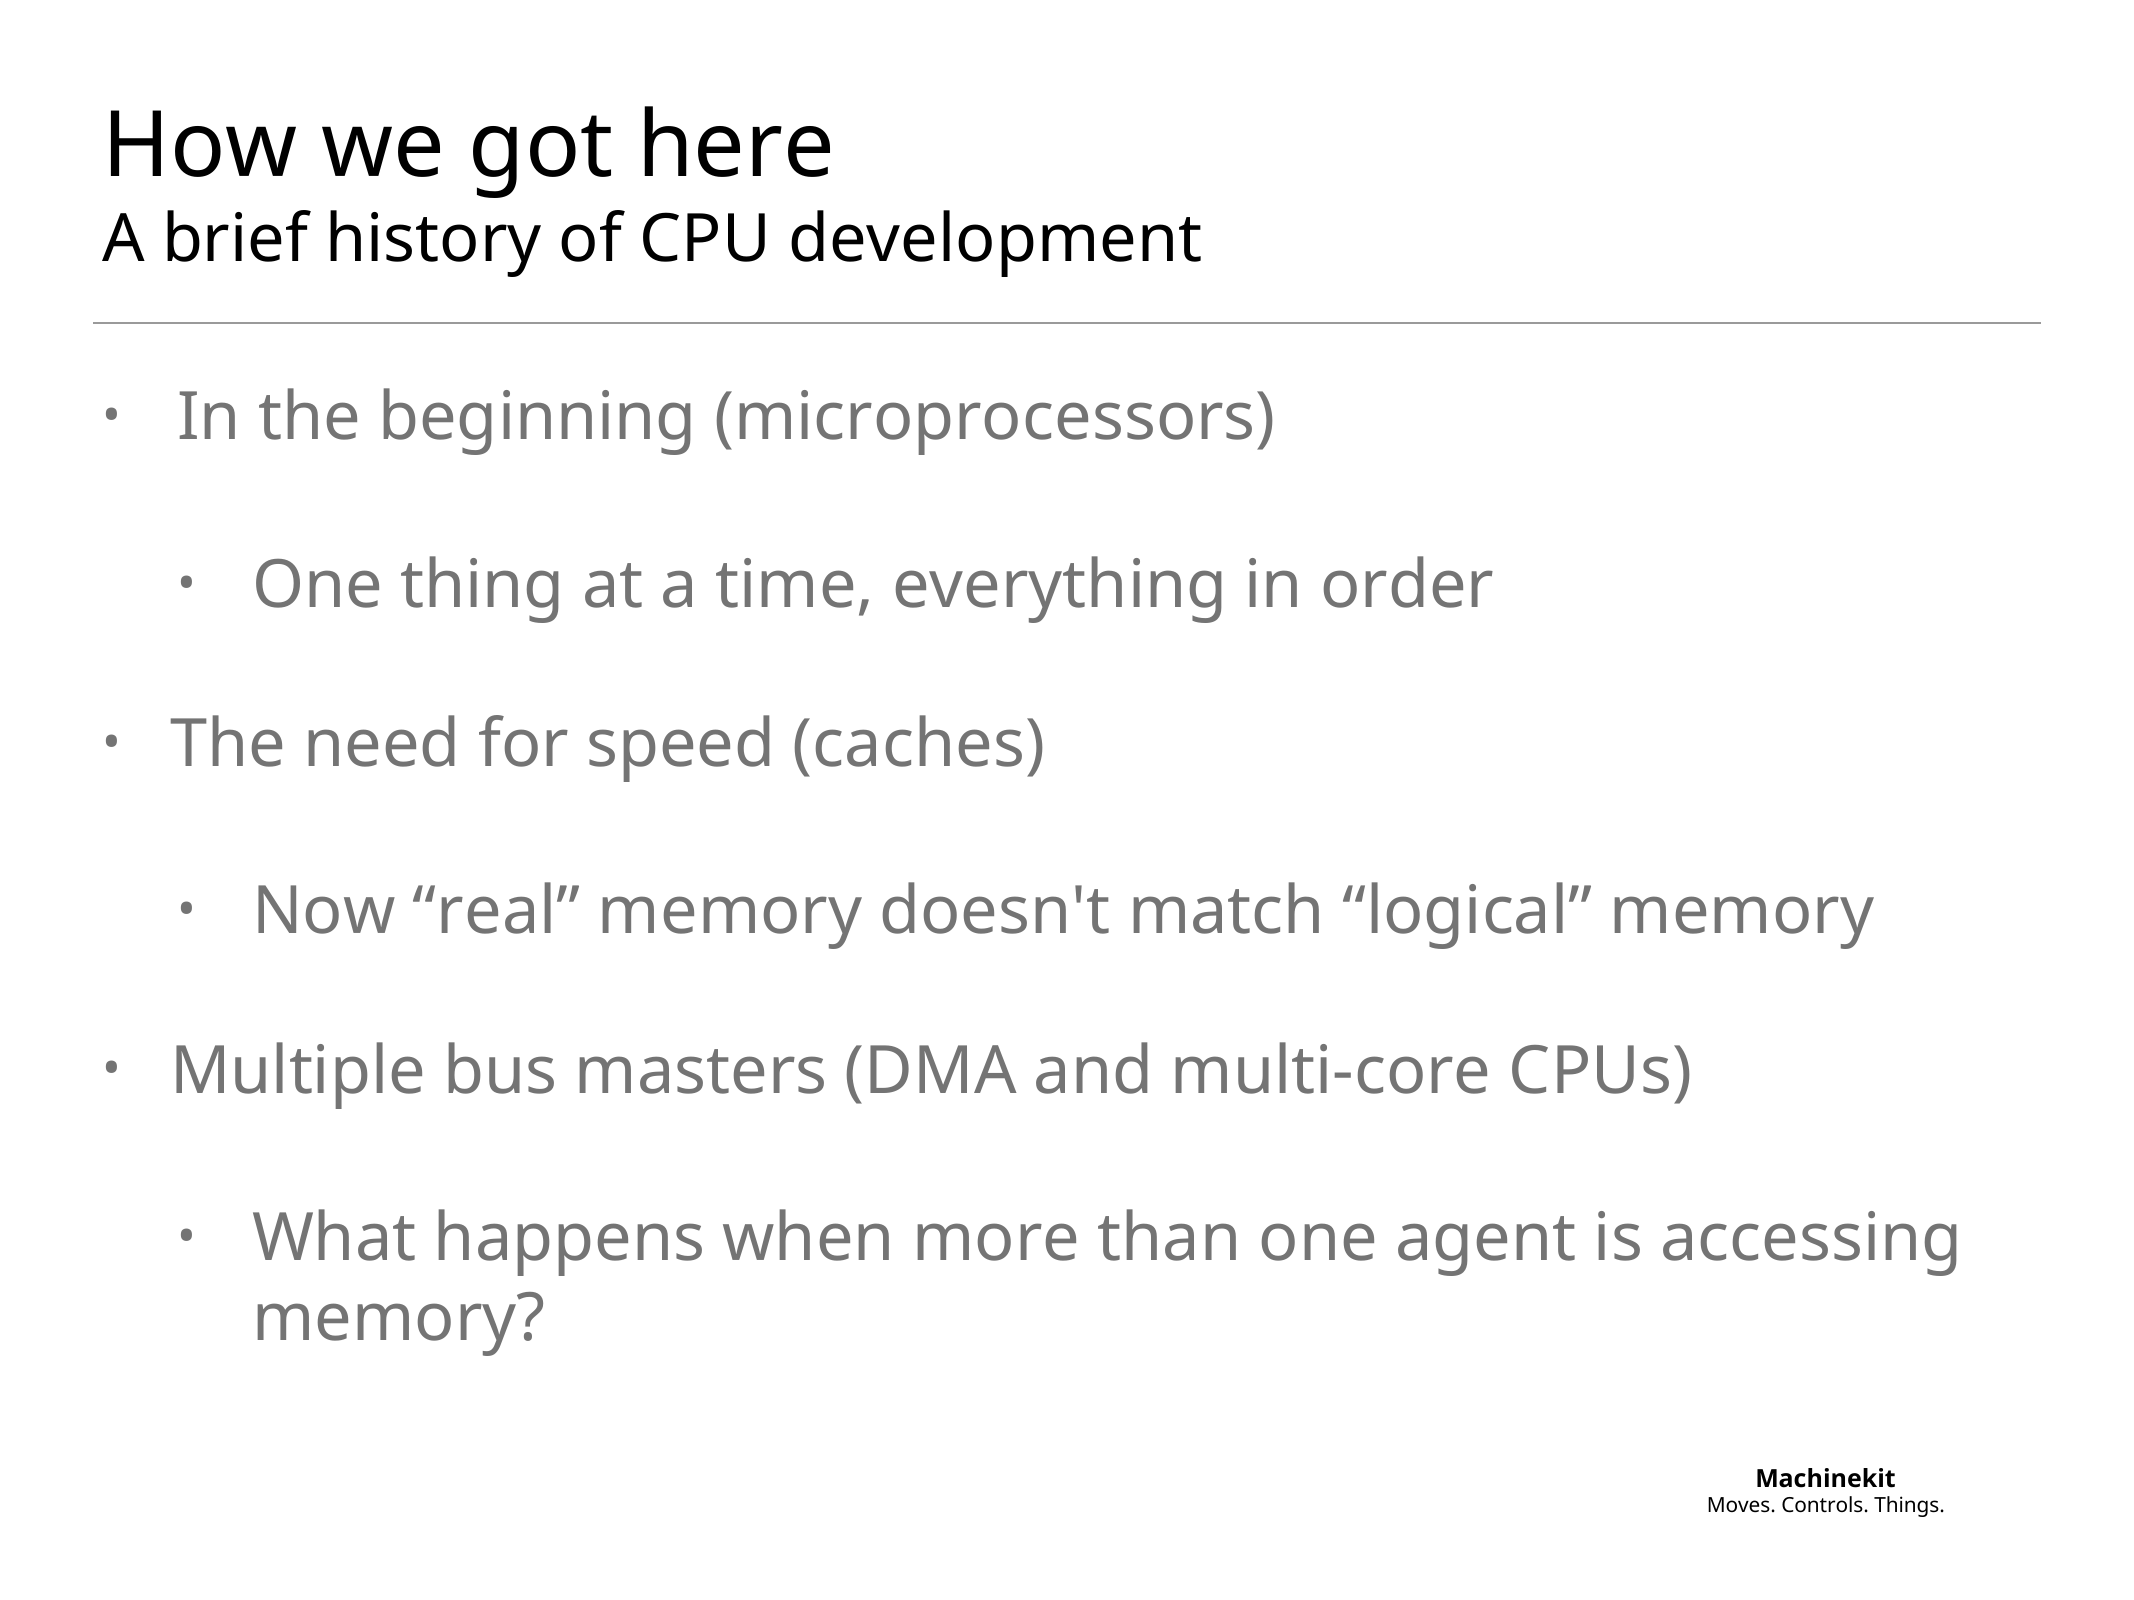

# How we got here A brief history of CPU development
In the beginning (microprocessors)
One thing at a time, everything in order
The need for speed (caches)
Now “real” memory doesn't match “logical” memory
Multiple bus masters (DMA and multi-core CPUs)
What happens when more than one agent is accessing memory?